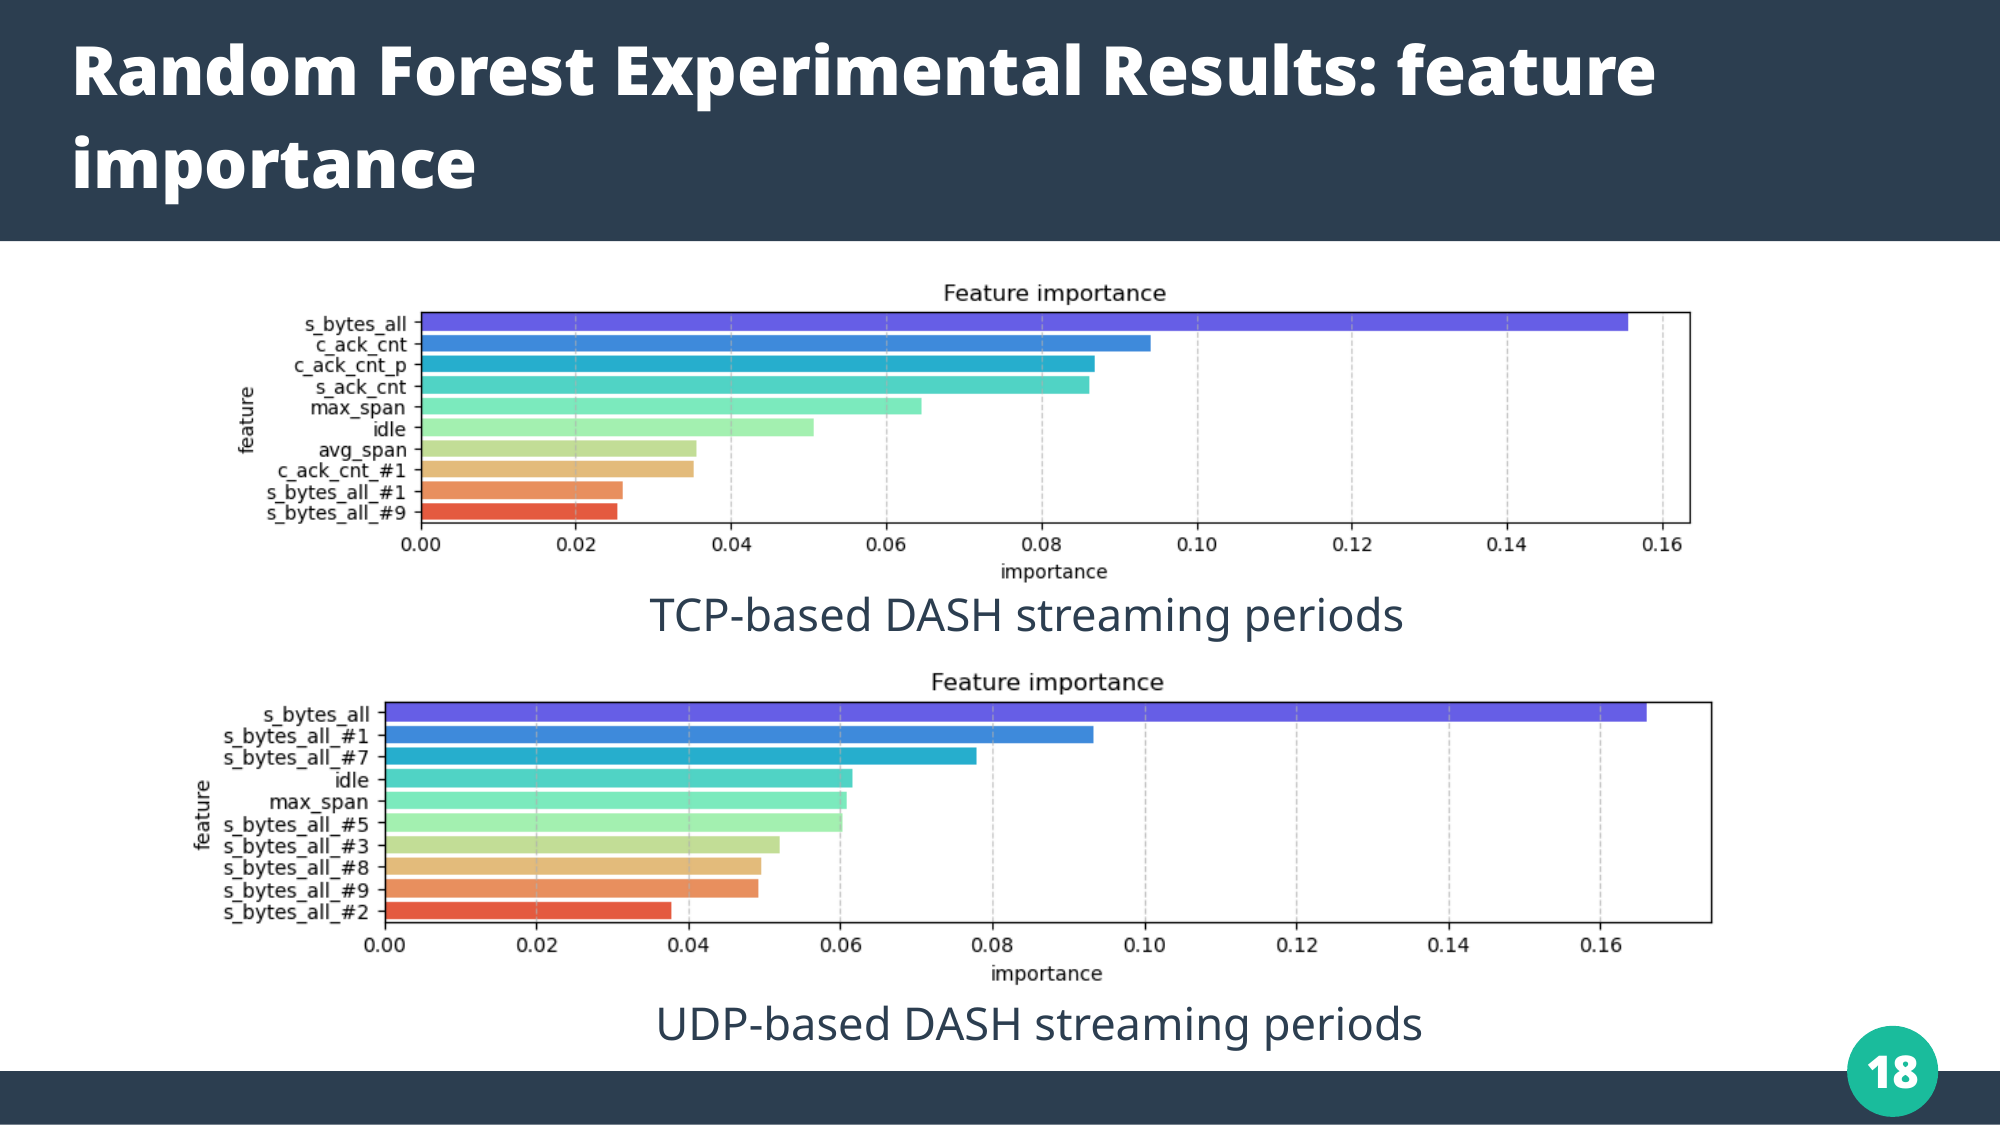

# Random Forest Experimental Results: feature importance
TCP-based DASH streaming periods
UDP-based DASH streaming periods